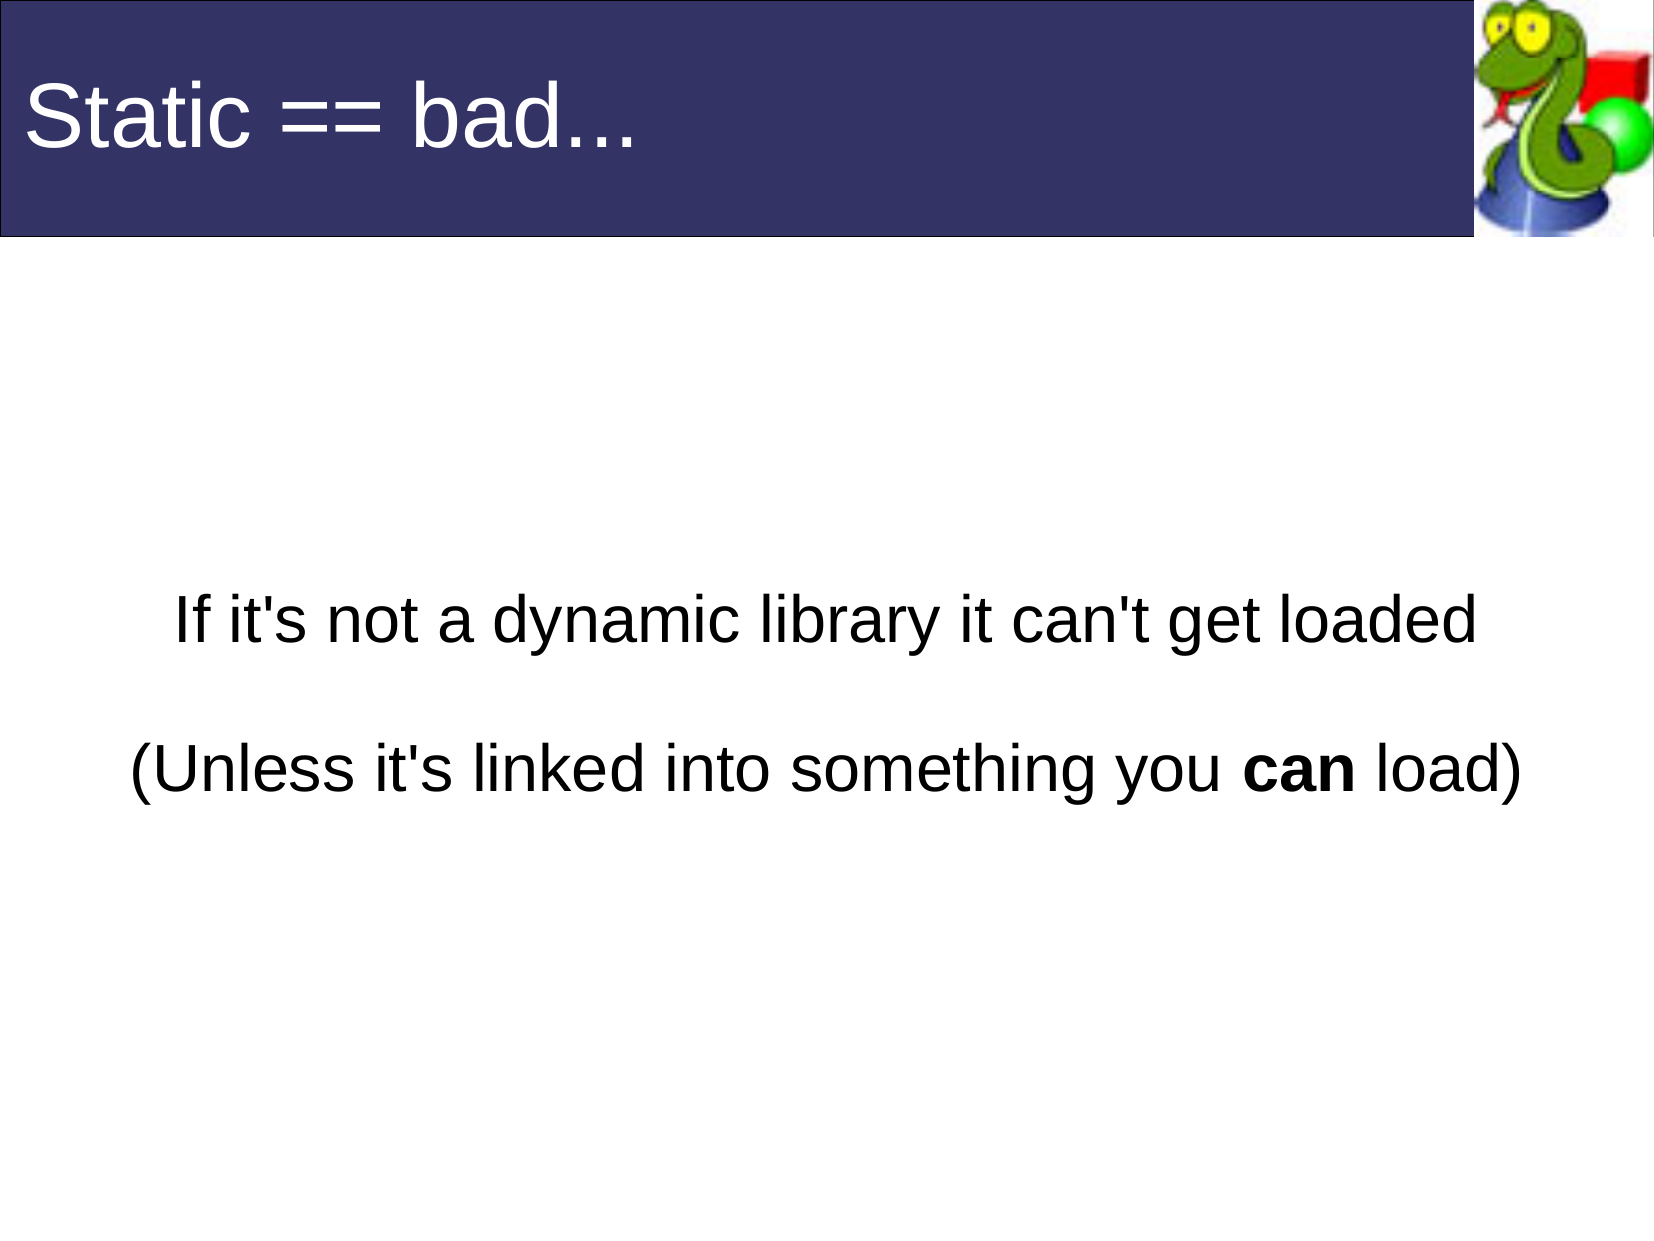

# Static == bad...
If it's not a dynamic library it can't get loaded
(Unless it's linked into something you can load)